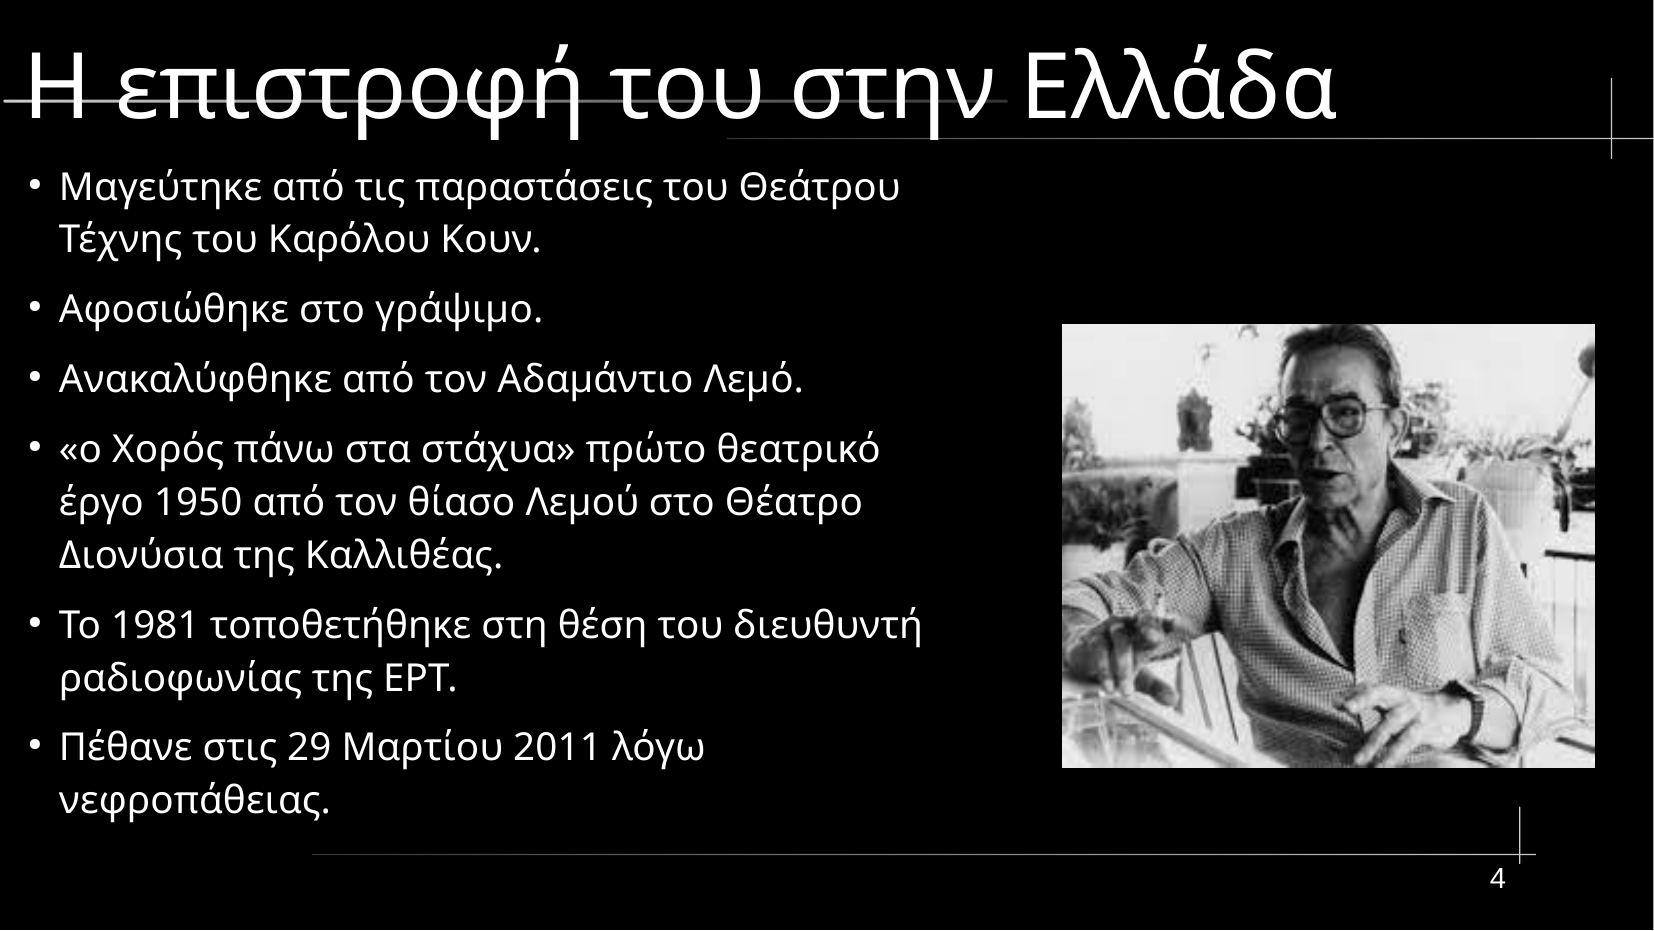

# Η επιστροφή του στην Ελλάδα
Μαγεύτηκε από τις παραστάσεις του Θεάτρου Τέχνης του Καρόλου Κουν.
Αφοσιώθηκε στο γράψιμο.
Ανακαλύφθηκε από τον Αδαμάντιο Λεμό.
«ο Χορός πάνω στα στάχυα» πρώτο θεατρικό έργο 1950 από τον θίασο Λεμού στο Θέατρο Διονύσια της Καλλιθέας.
Το 1981 τοποθετήθηκε στη θέση του διευθυντή ραδιοφωνίας της ΕΡΤ.
Πέθανε στις 29 Μαρτίου 2011 λόγω νεφροπάθειας.
4